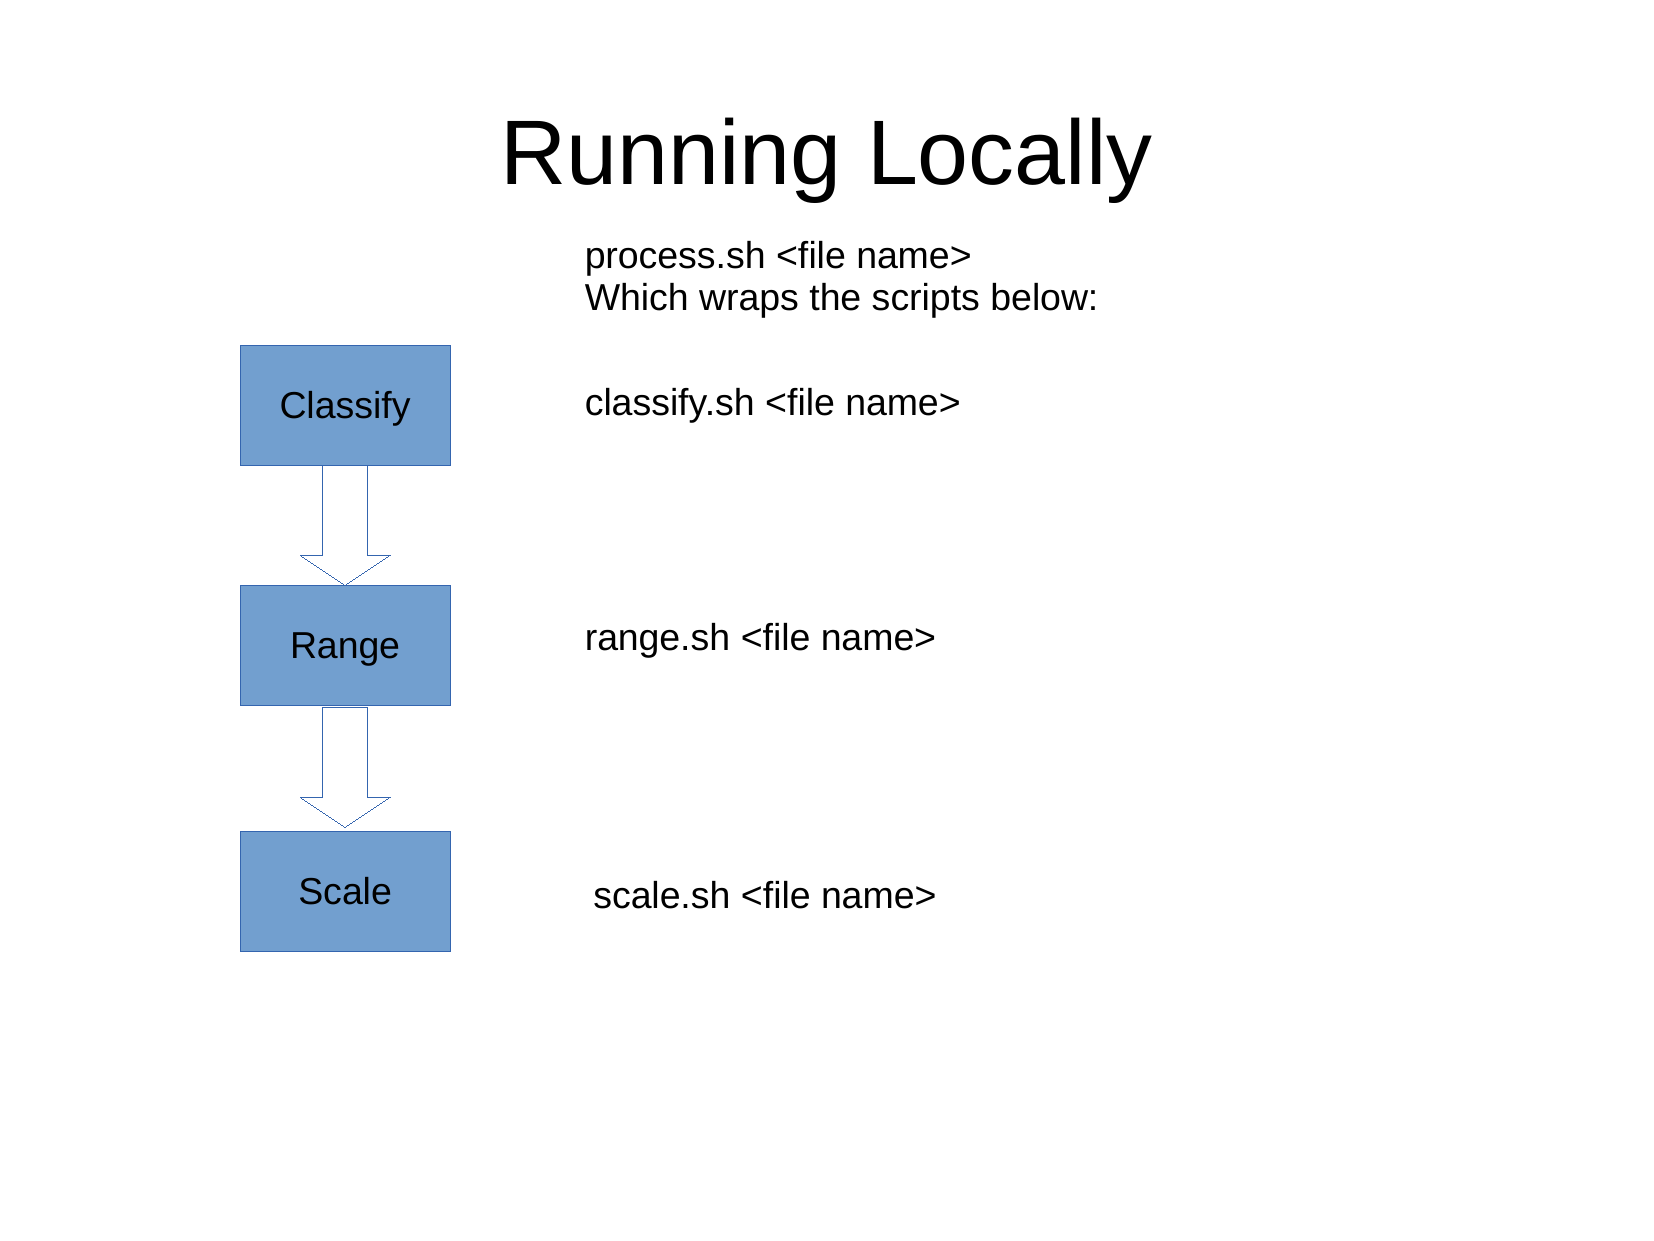

# Running Locally
process.sh <file name>
Which wraps the scripts below:
Classify
classify.sh <file name>
Range
range.sh <file name>
Scale
scale.sh <file name>